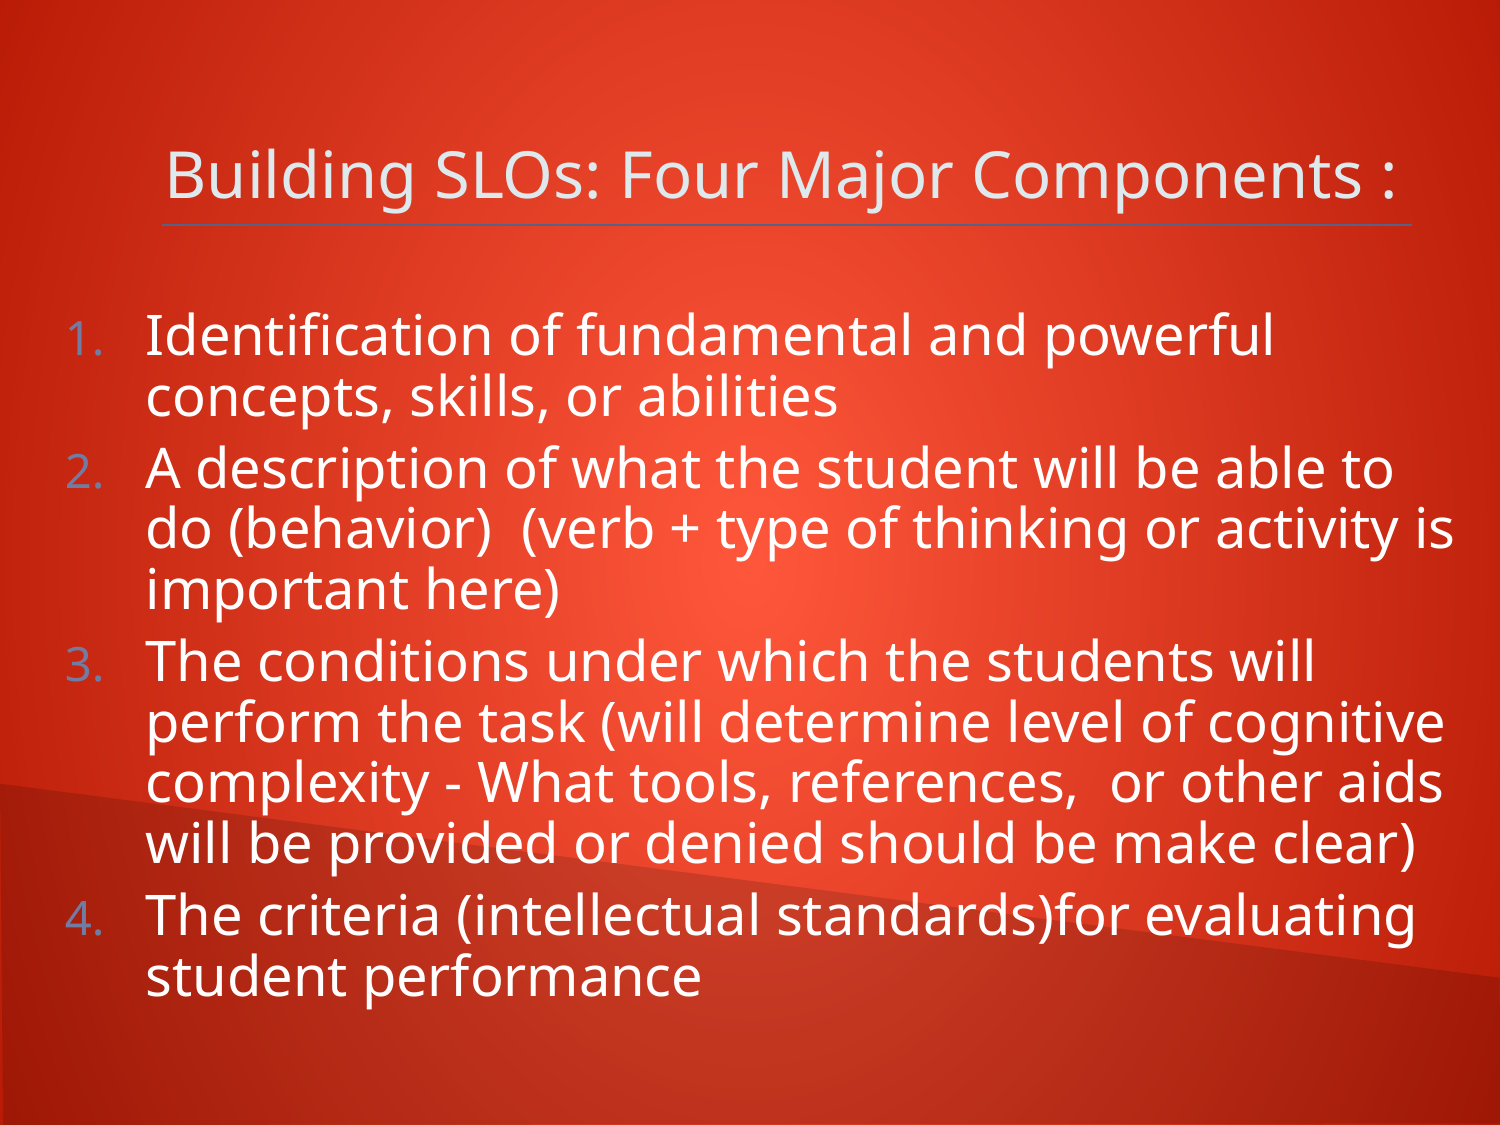

# Building SLOs: Four Major Components :
Identification of fundamental and powerful concepts, skills, or abilities
A description of what the student will be able to do (behavior) (verb + type of thinking or activity is important here)
The conditions under which the students will perform the task (will determine level of cognitive complexity - What tools, references, or other aids will be provided or denied should be make clear)
The criteria (intellectual standards)for evaluating student performance